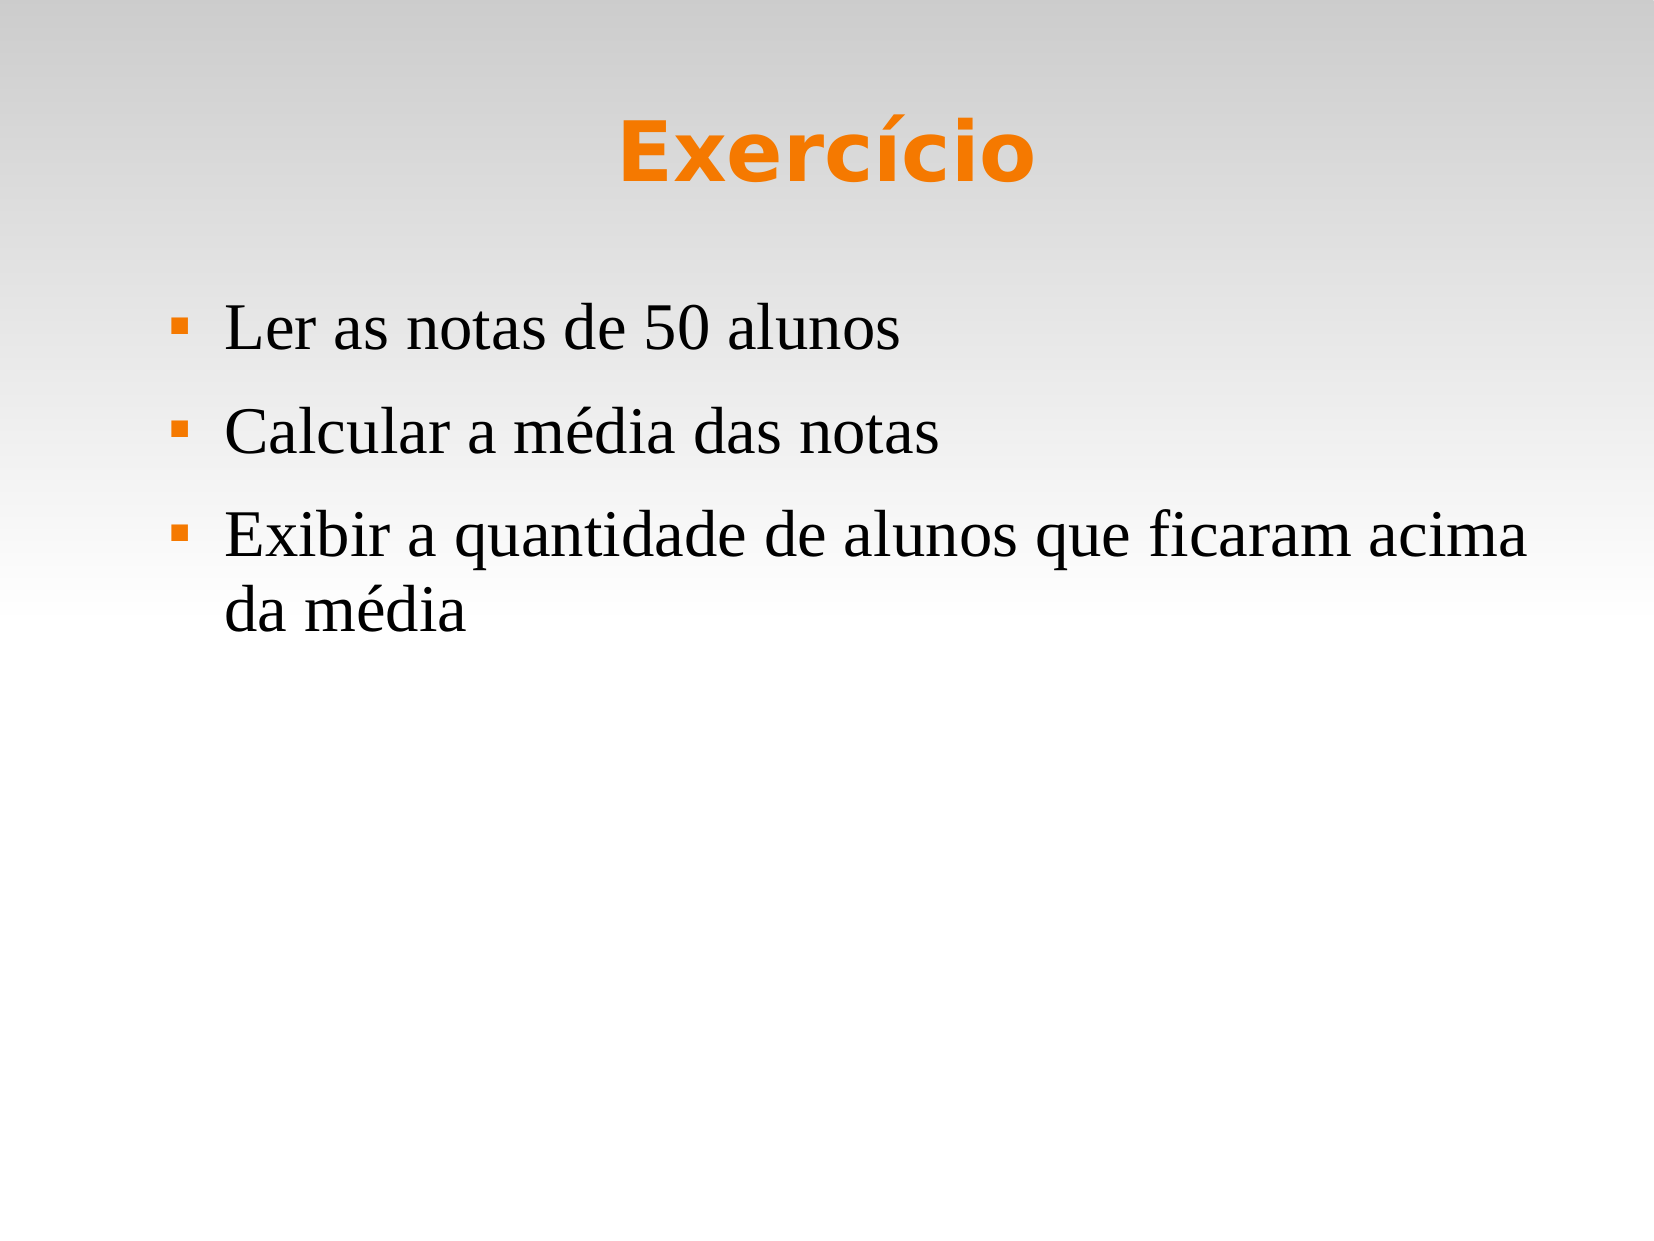

# Exercício
Ler as notas de 50 alunos
Calcular a média das notas
Exibir a quantidade de alunos que ficaram acima da média